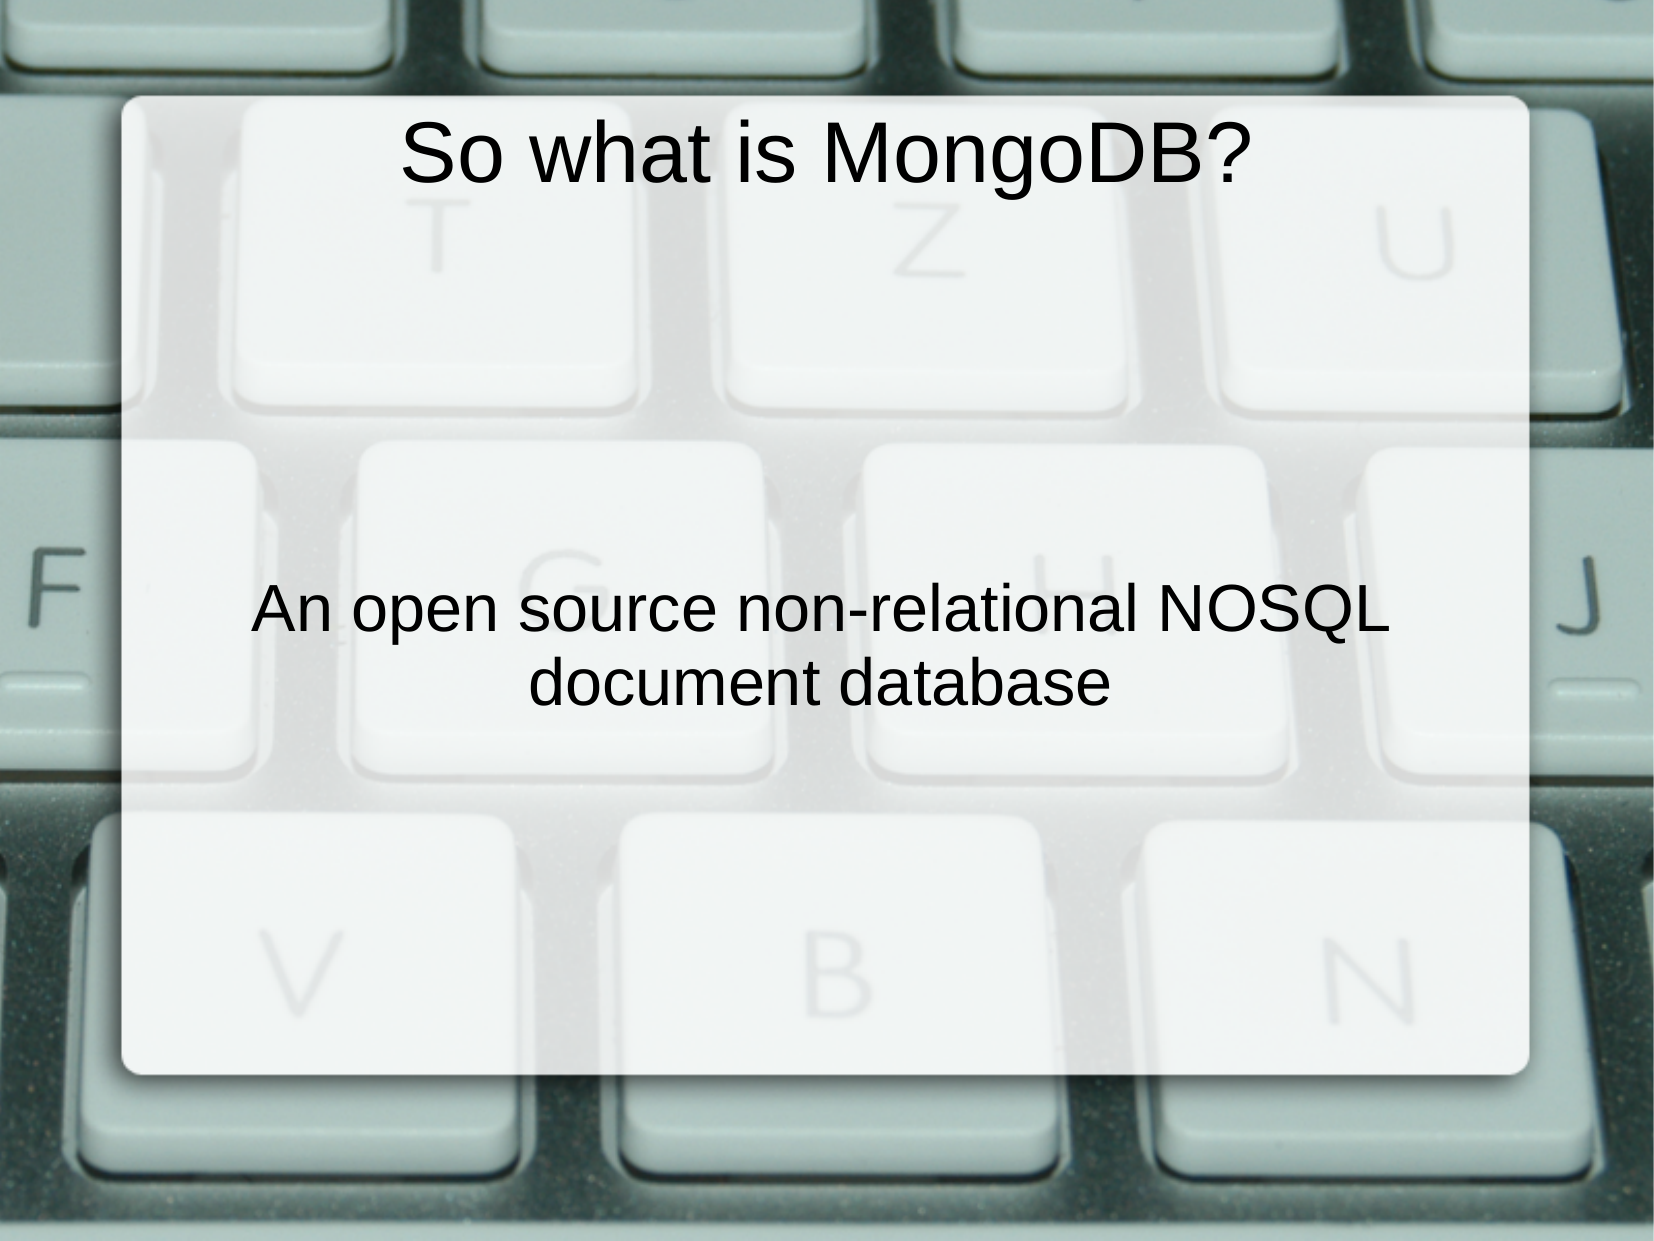

So what is MongoDB?
# An open source non-relational NOSQL document database